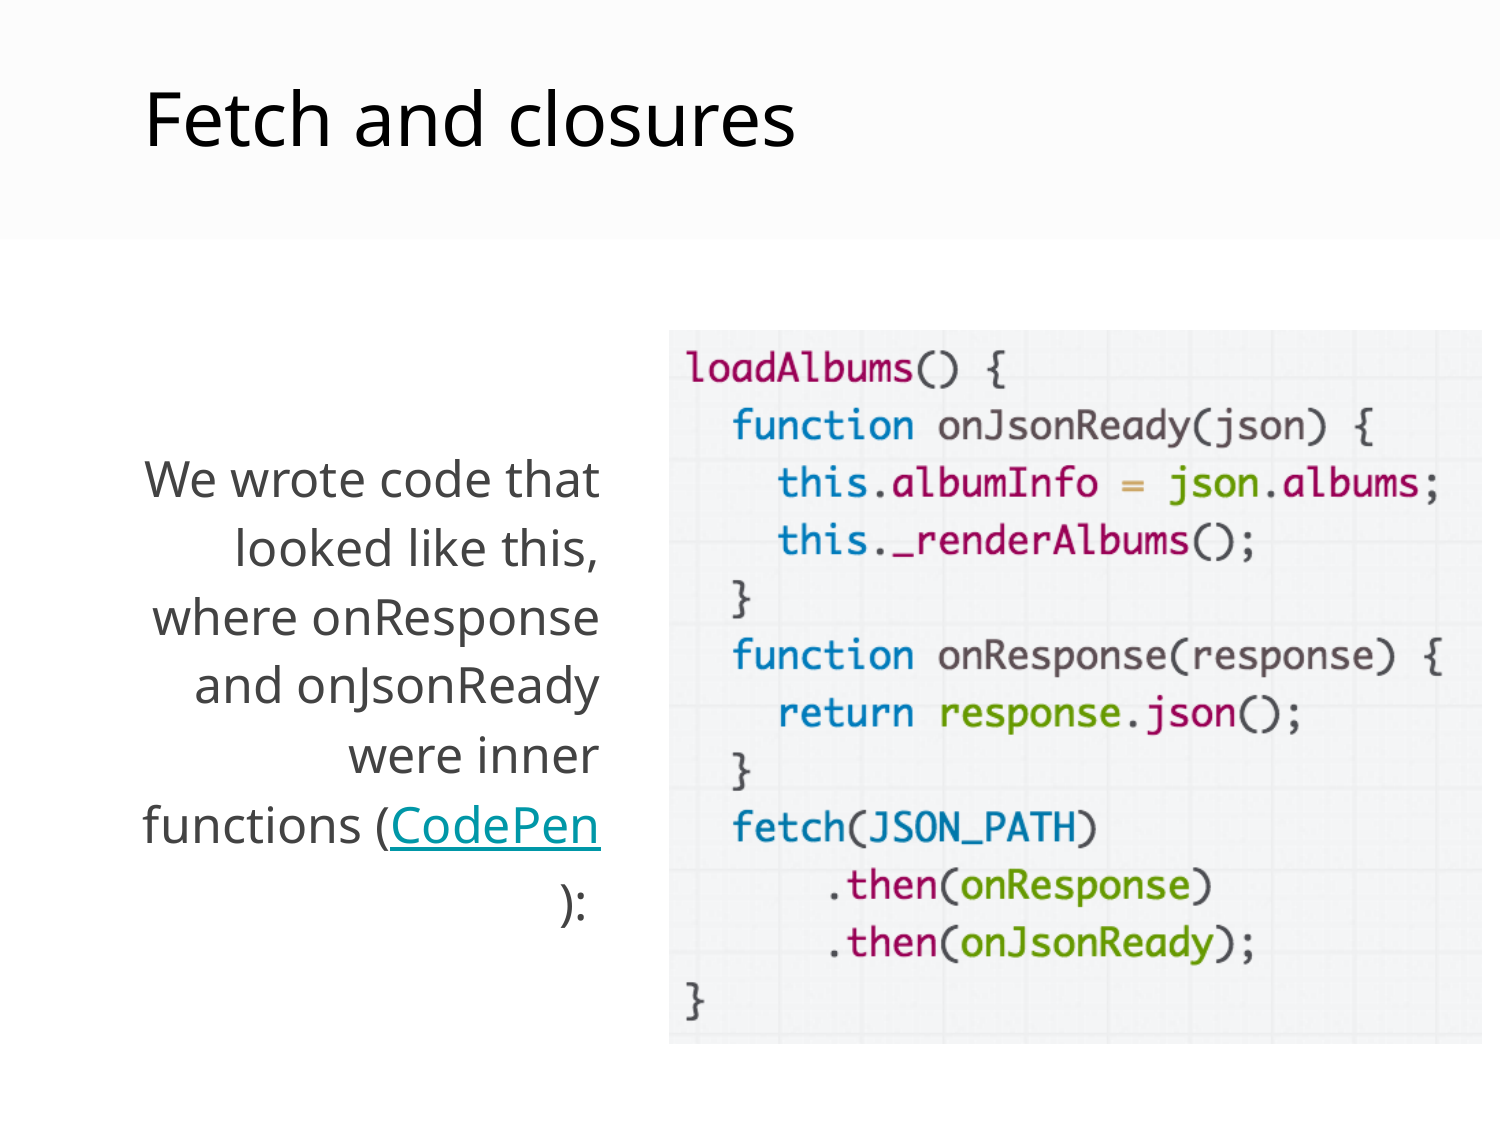

# Fetch and closures
We wrote code that looked like this, where onResponse and onJsonReady were inner functions (CodePen):